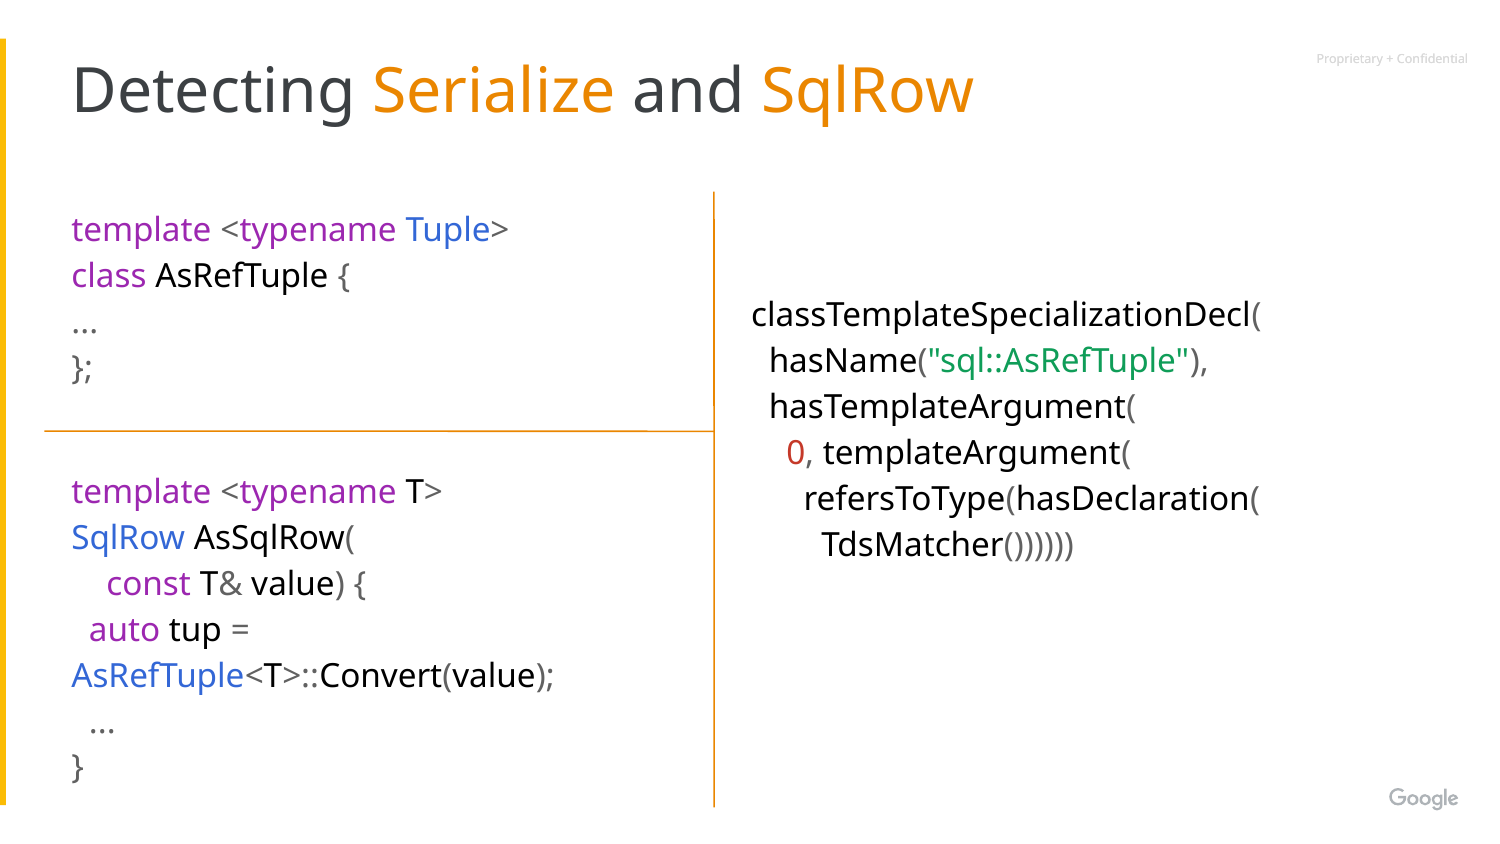

Detecting Serialize and SqlRow
template <typename Tuple>
class AsRefTuple {
...
};
# classTemplateSpecializationDecl(
 hasName("sql::AsRefTuple"),
 hasTemplateArgument(
 0, templateArgument(
 refersToType(hasDeclaration(
 TdsMatcher())))))
template <typename T>
SqlRow AsSqlRow(
 const T& value) {
 auto tup = AsRefTuple<T>::Convert(value);
 ...
}